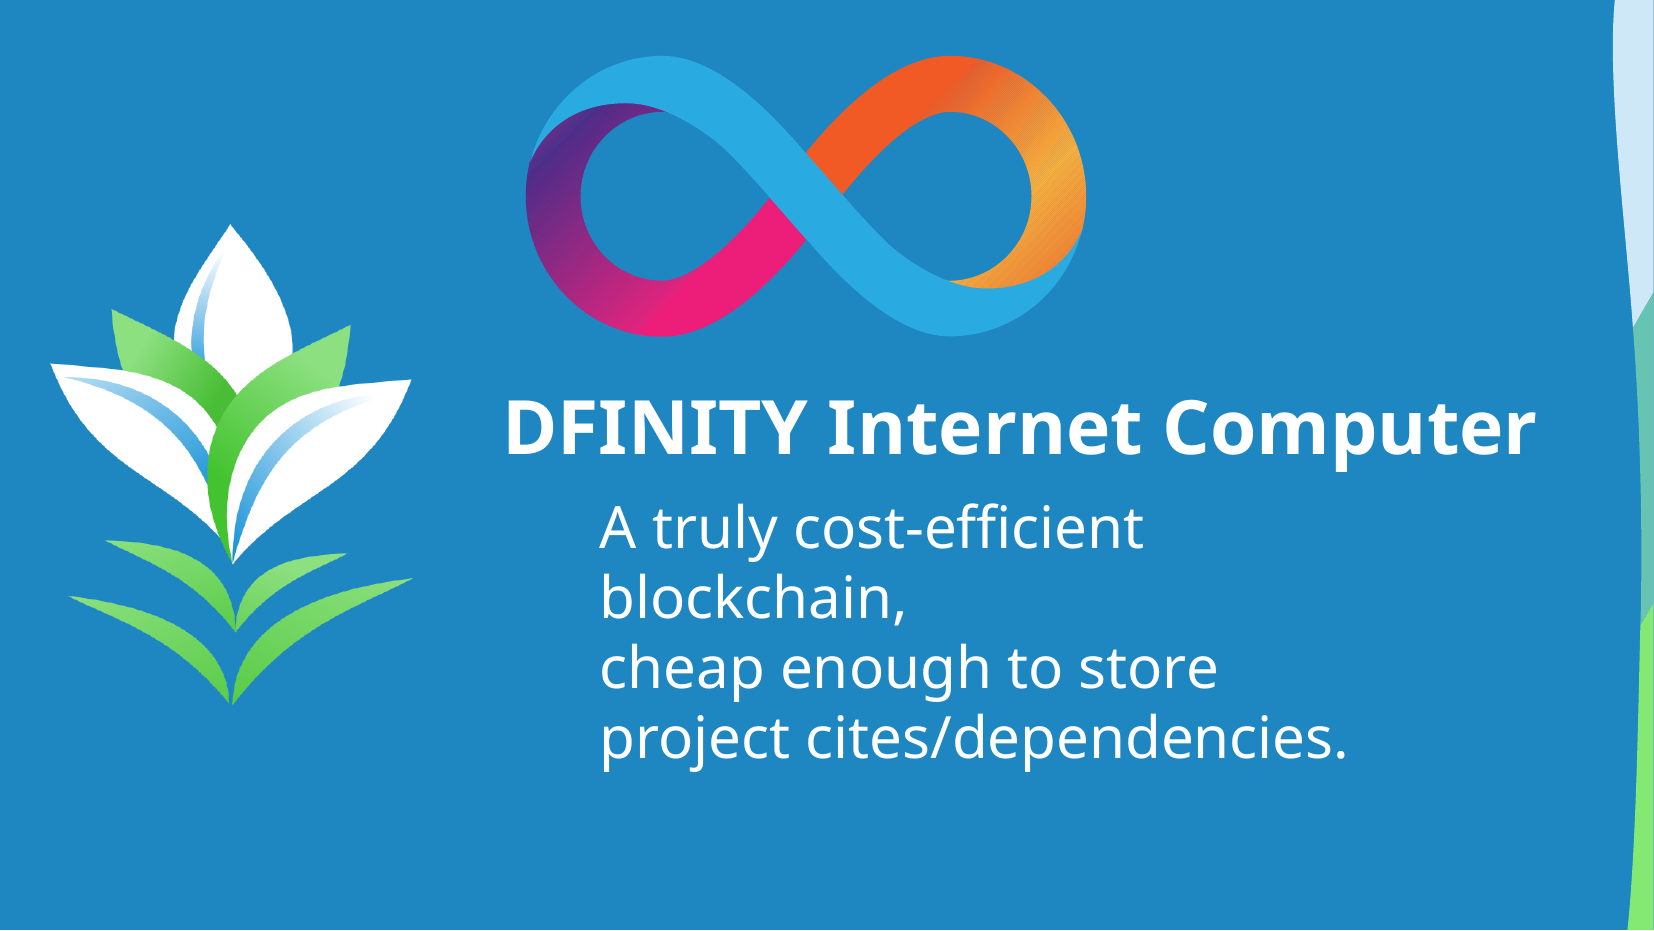

DFINITY Internet Computer
A truly cost-efficient blockchain,
cheap enough to store project cites/dependencies.